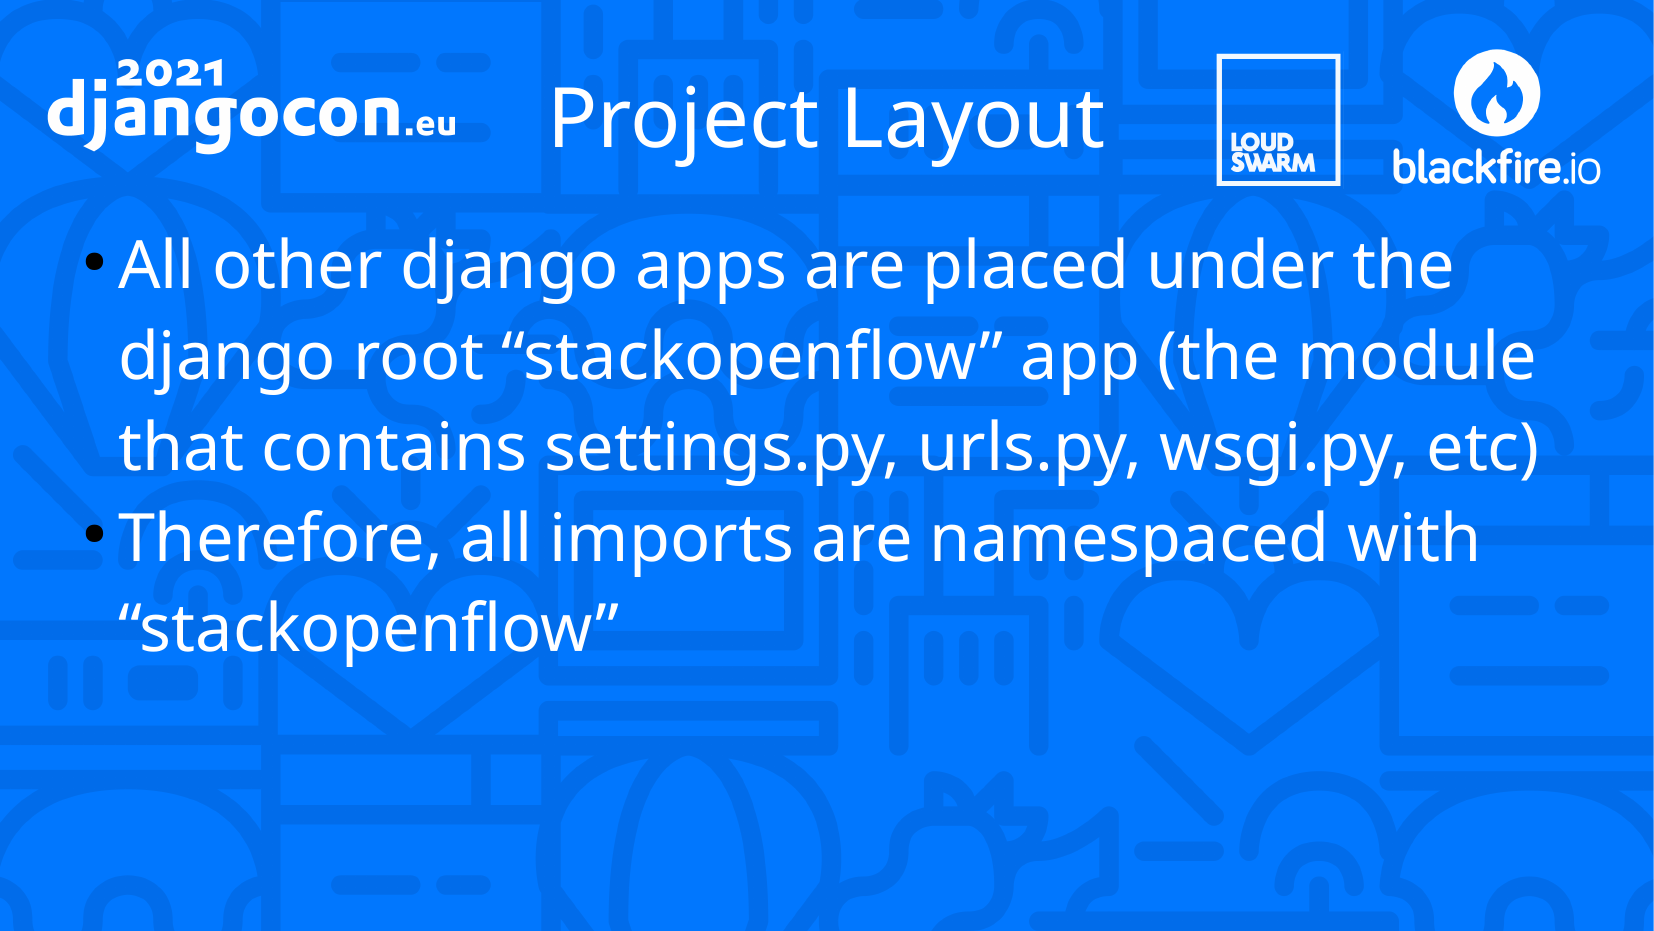

# Project Layout
All other django apps are placed under the django root “stackopenflow” app (the module that contains settings.py, urls.py, wsgi.py, etc)
Therefore, all imports are namespaced with “stackopenflow”